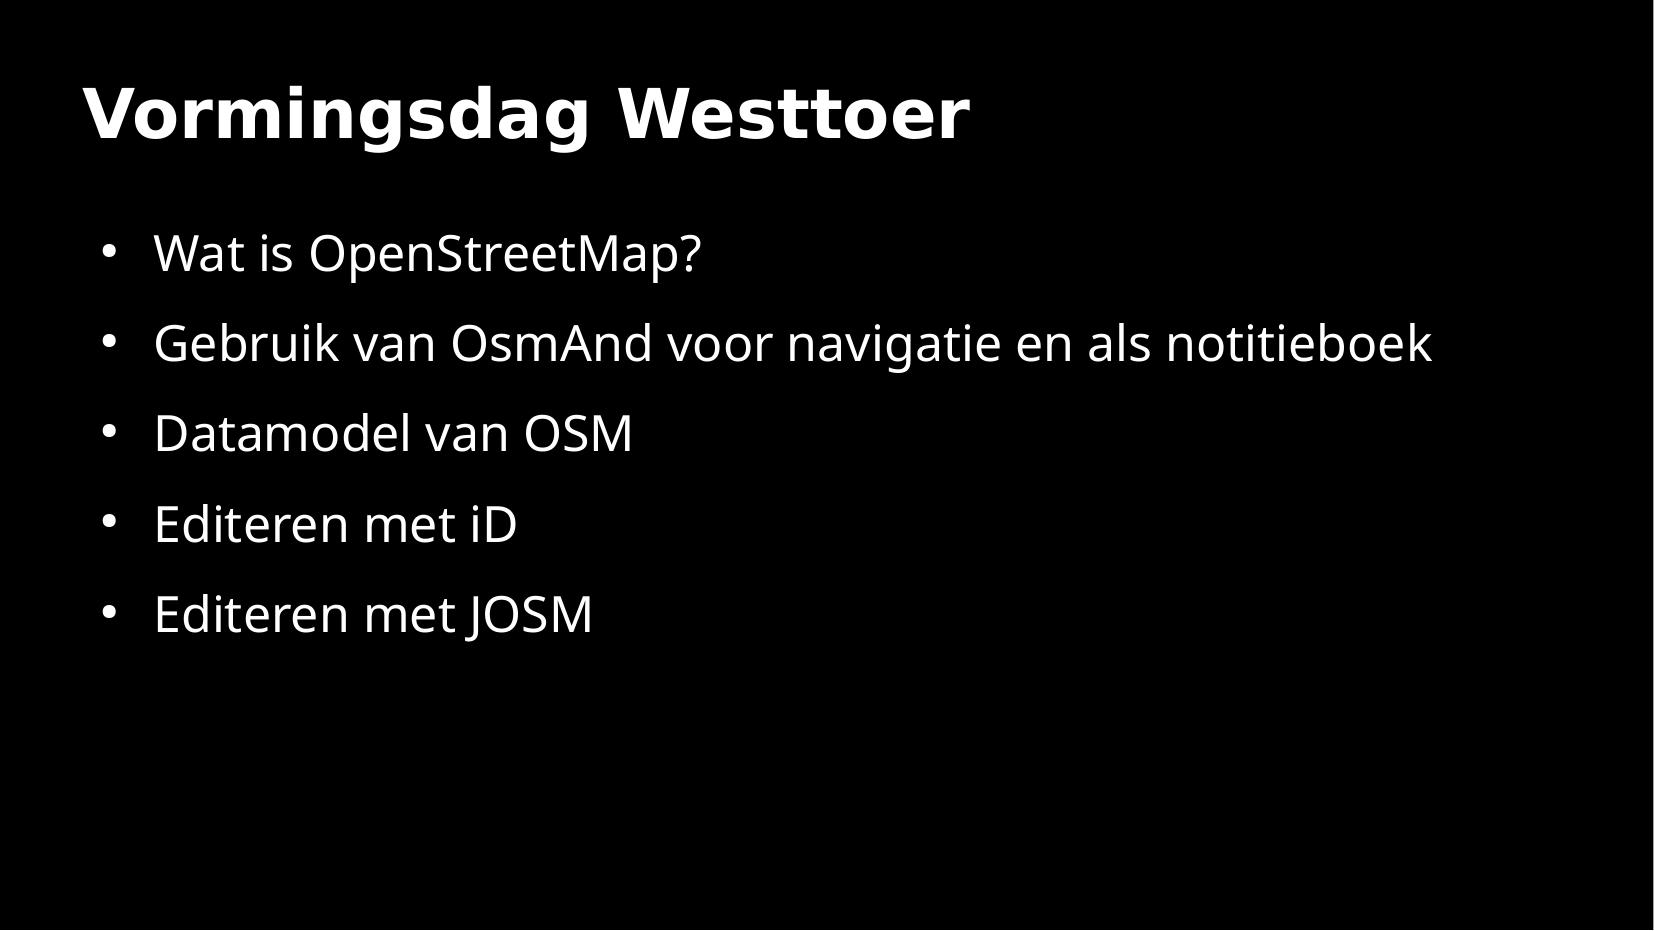

# Vormingsdag Westtoer
Wat is OpenStreetMap?
Gebruik van OsmAnd voor navigatie en als notitieboek
Datamodel van OSM
Editeren met iD
Editeren met JOSM